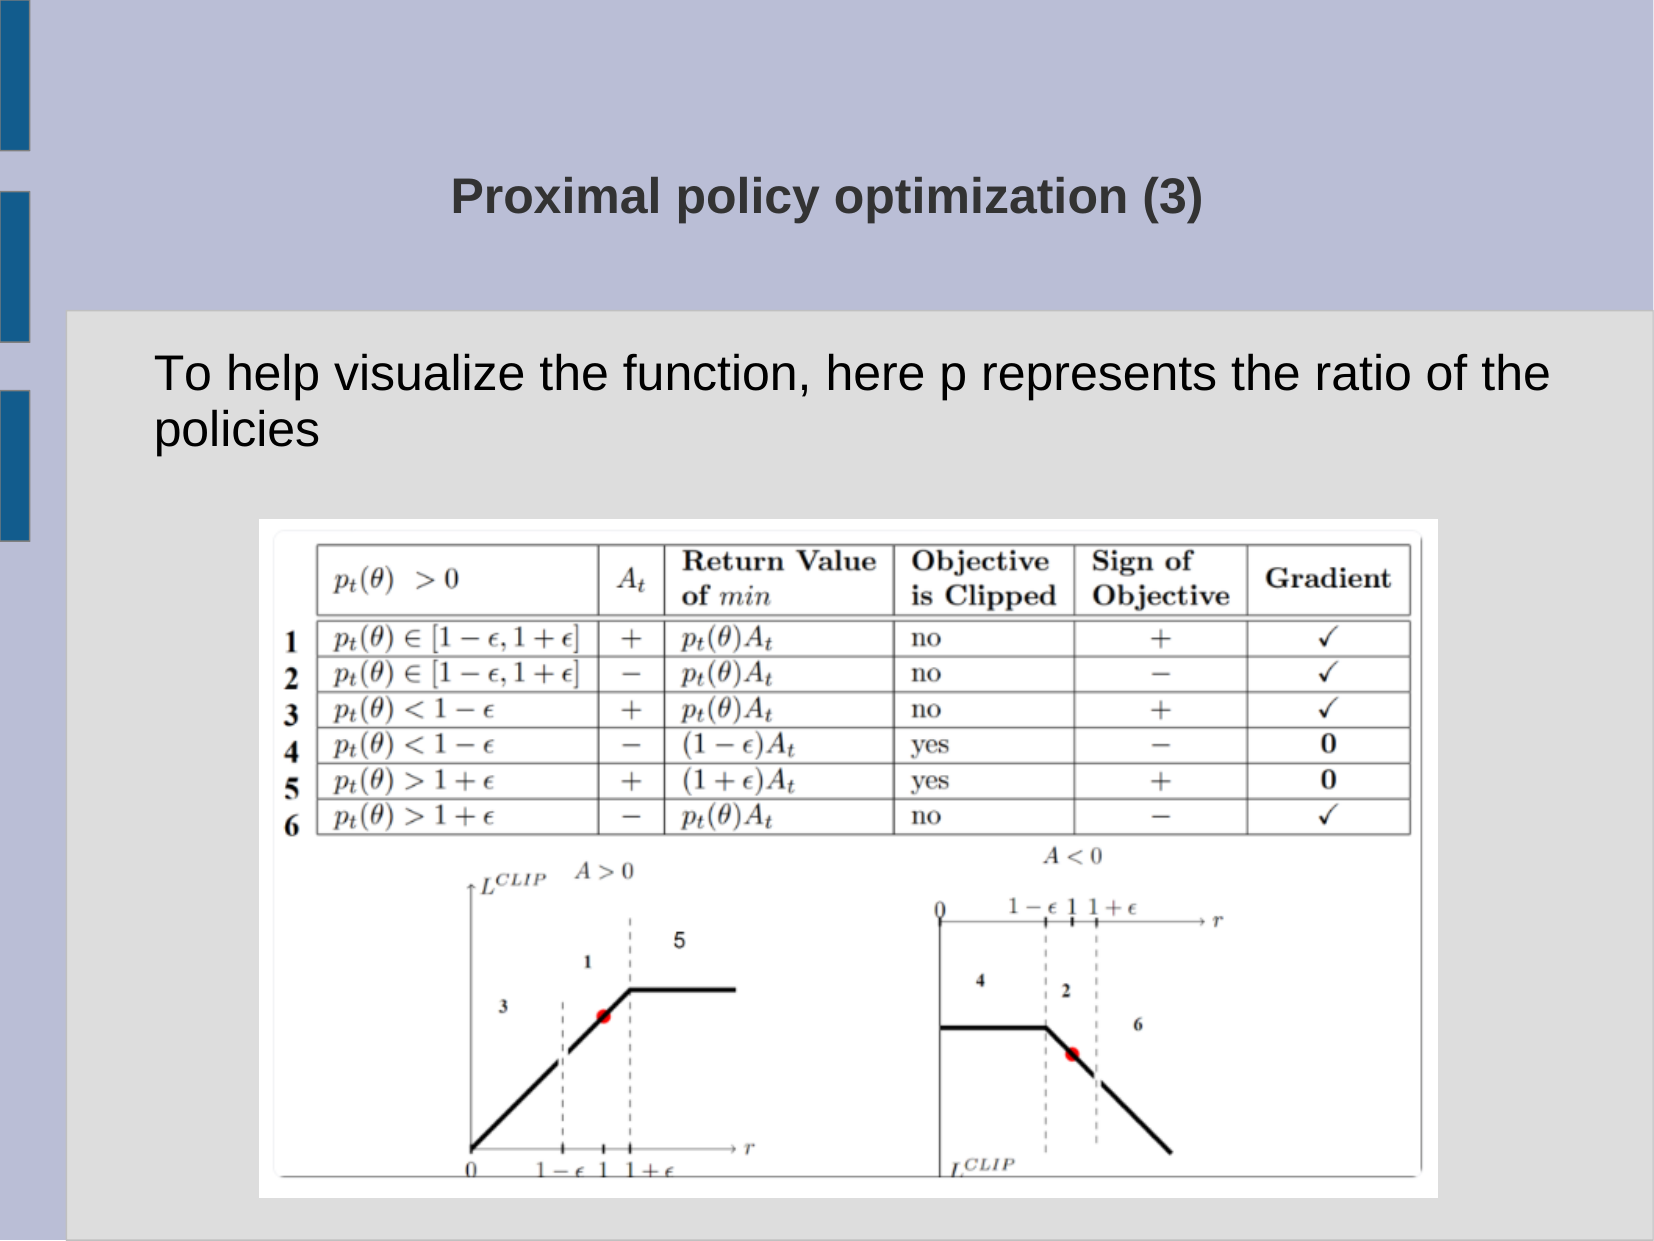

# Proximal policy optimization (3)
To help visualize the function, here p represents the ratio of the policies